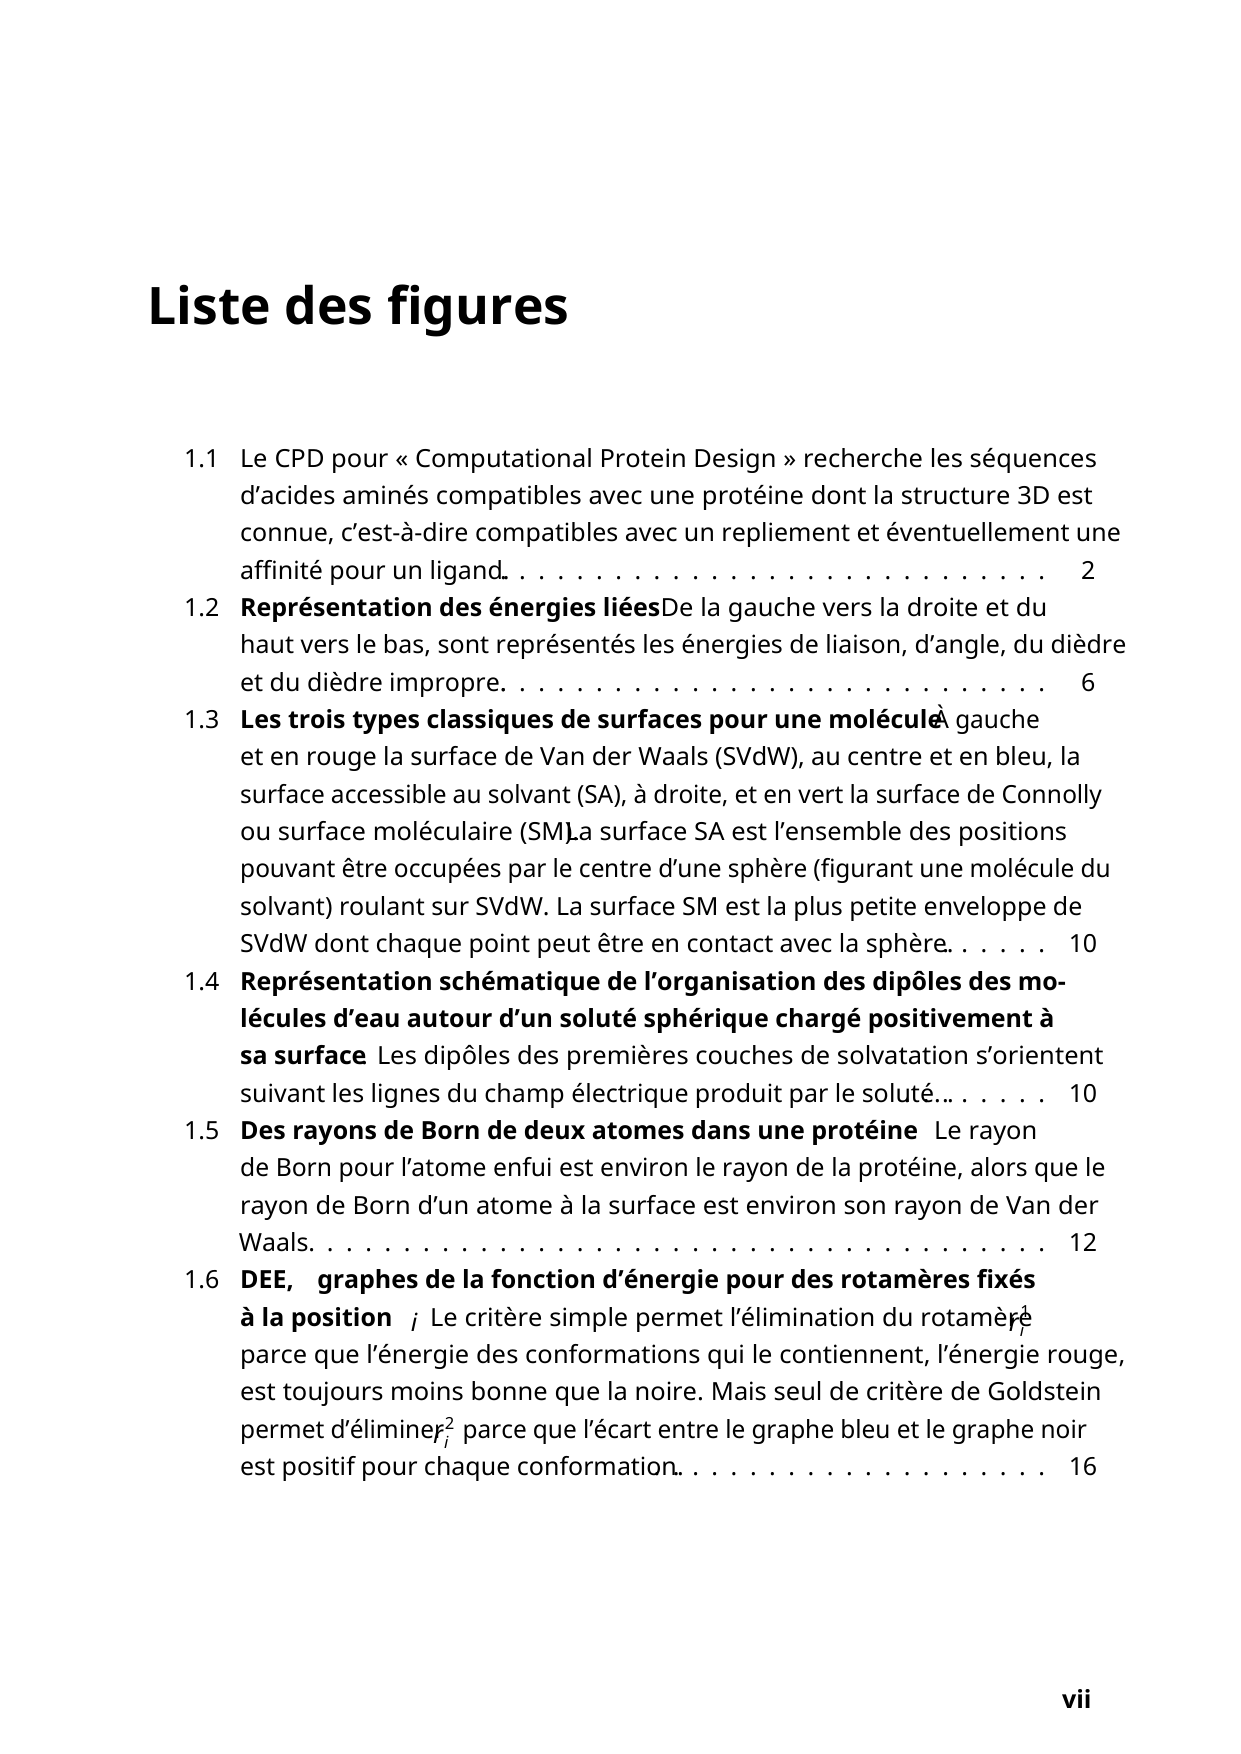

Liste des figures
1.1
Le CPD pour « Computational Protein Design » recherche les séquences
d’acides aminés compatibles avec une protéine dont la structure 3D est
connue, c’est-à-dire compatibles avec un repliement et éventuellement une
affinité pour un ligand.
.
.
.
.
.
.
.
.
.
.
.
.
.
.
.
.
.
.
.
.
.
.
.
.
.
.
.
.
.
2
1.2
Représentation des énergies liées
De la gauche vers la droite et du
haut vers le bas, sont représentés les énergies de liaison, d’angle, du dièdre
et du dièdre impropre.
.
.
.
.
.
.
.
.
.
.
.
.
.
.
.
.
.
.
.
.
.
.
.
.
.
.
.
.
.
6
1.3
Les trois types classiques de surfaces pour une molécule
À gauche
et en rouge la surface de Van der Waals (SVdW), au centre et en bleu, la
surface accessible au solvant (SA), à droite, et en vert la surface de Connolly
ou surface moléculaire (SM).
La surface SA est l’ensemble des positions
pouvant être occupées par le centre d’une sphère (figurant une molécule du
solvant) roulant sur SVdW. La surface SM est la plus petite enveloppe de
SVdW dont chaque point peut être en contact avec la sphère.
.
.
.
.
.
.
.
10
1.4
Représentation schématique de l’organisation des dipôles des mo-
lécules d’eau autour d’un soluté sphérique chargé positivement à
sa surface
.
Les dipôles des premières couches de solvatation s’orientent
suivant les lignes du champ électrique produit par le soluté. .
.
.
.
.
.
.
.
.
10
1.5
Des rayons de Born de deux atomes dans une protéine
Le rayon
de Born pour l’atome enfui est environ le rayon de la protéine, alors que le
rayon de Born d’un atome à la surface est environ son rayon de Van der
Waals.
.
.
.
.
.
.
.
.
.
.
.
.
.
.
.
.
.
.
.
.
.
.
.
.
.
.
.
.
.
.
.
.
.
.
.
.
.
.
12
1.6
DEE,
graphes de la fonction d’énergie pour des rotamères fixés
à la position
Le critère simple permet l’élimination du rotamère
1
i
r
i
parce que l’énergie des conformations qui le contiennent, l’énergie rouge,
est toujours moins bonne que la noire. Mais seul de critère de Goldstein
permet d’éliminer
parce que l’écart entre le graphe bleu et le graphe noir
2
r
i
est positif pour chaque conformation.
.
.
.
.
.
.
.
.
.
.
.
.
.
.
.
.
.
.
.
.
.
16
vii